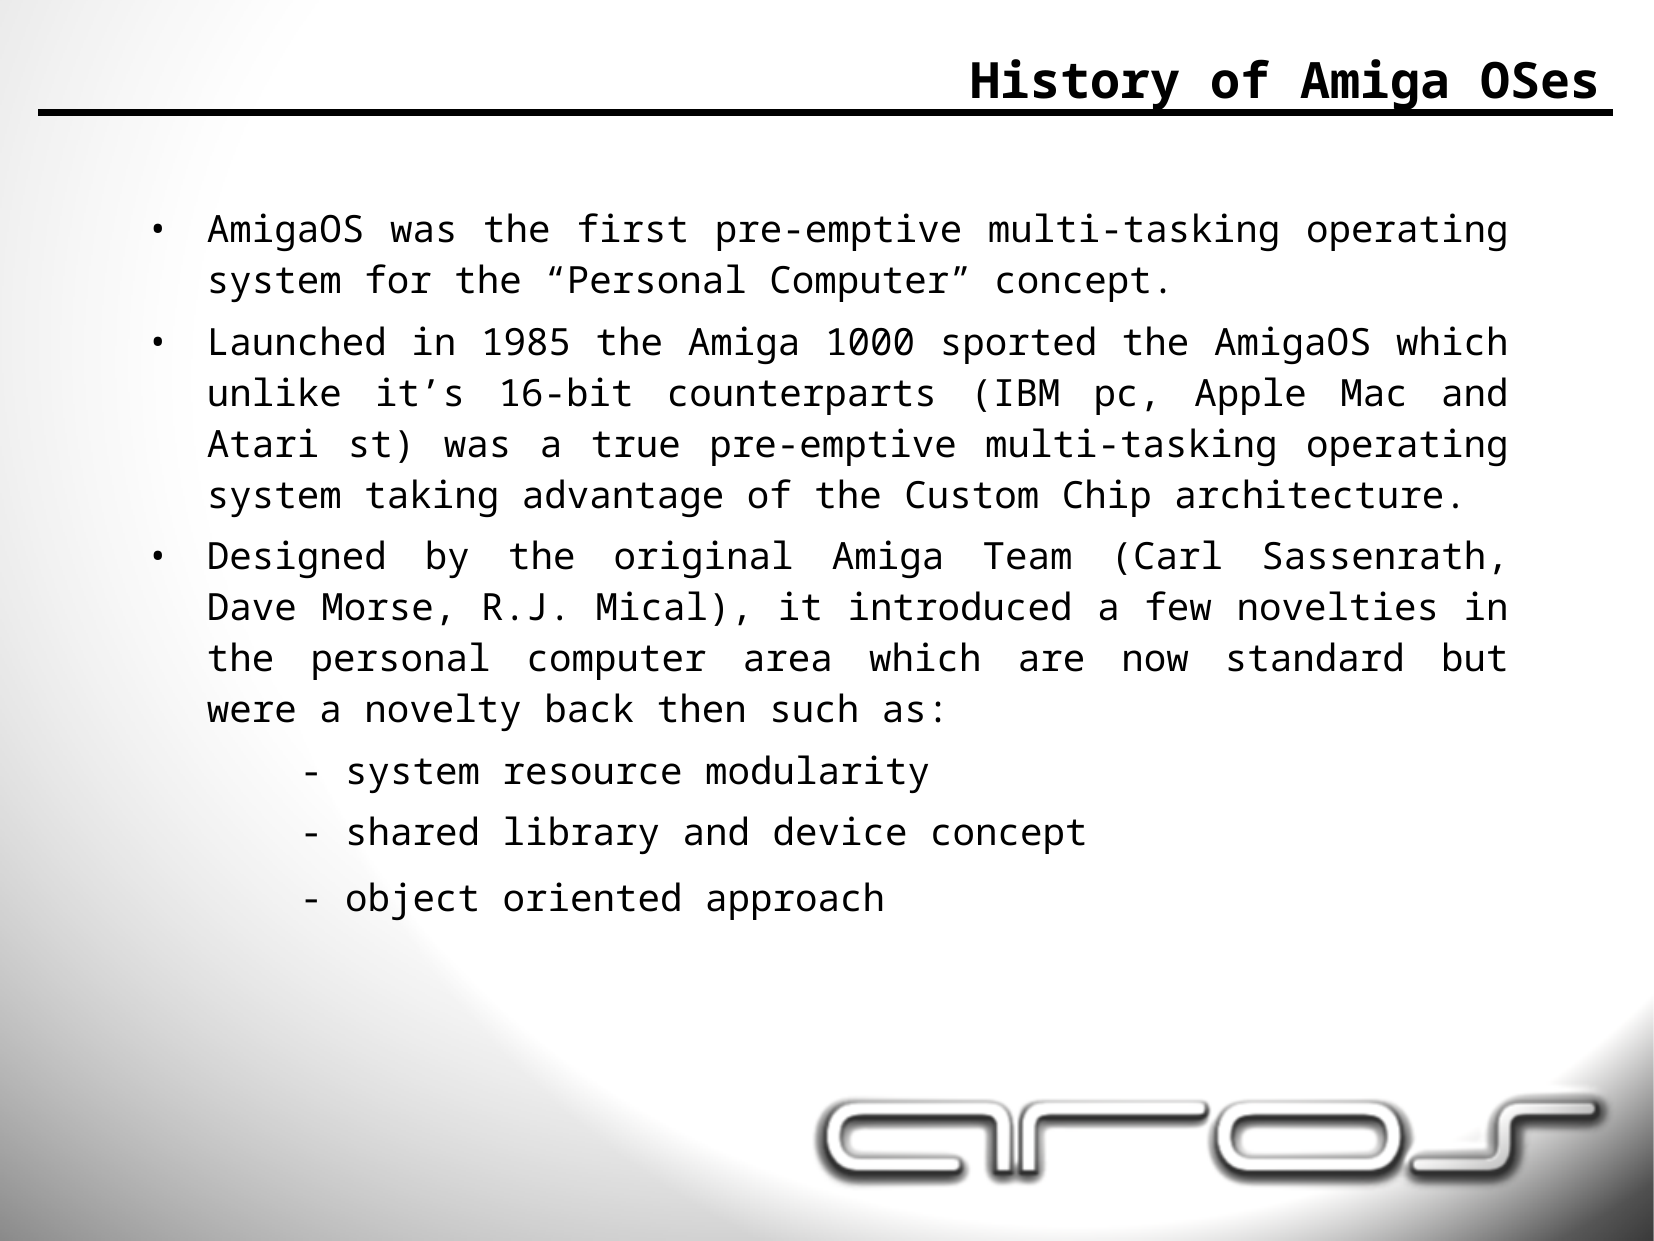

History of Amiga OSes
AmigaOS was the first pre-emptive multi-tasking operating system for the “Personal Computer” concept.
Launched in 1985 the Amiga 1000 sported the AmigaOS which unlike it’s 16-bit counterparts (IBM pc, Apple Mac and Atari st) was a true pre-emptive multi-tasking operating system taking advantage of the Custom Chip architecture.
Designed by the original Amiga Team (Carl Sassenrath, Dave Morse, R.J. Mical), it introduced a few novelties in the personal computer area which are now standard but were a novelty back then such as:
		- system resource modularity
		- shared library and device concept
		- object oriented approach